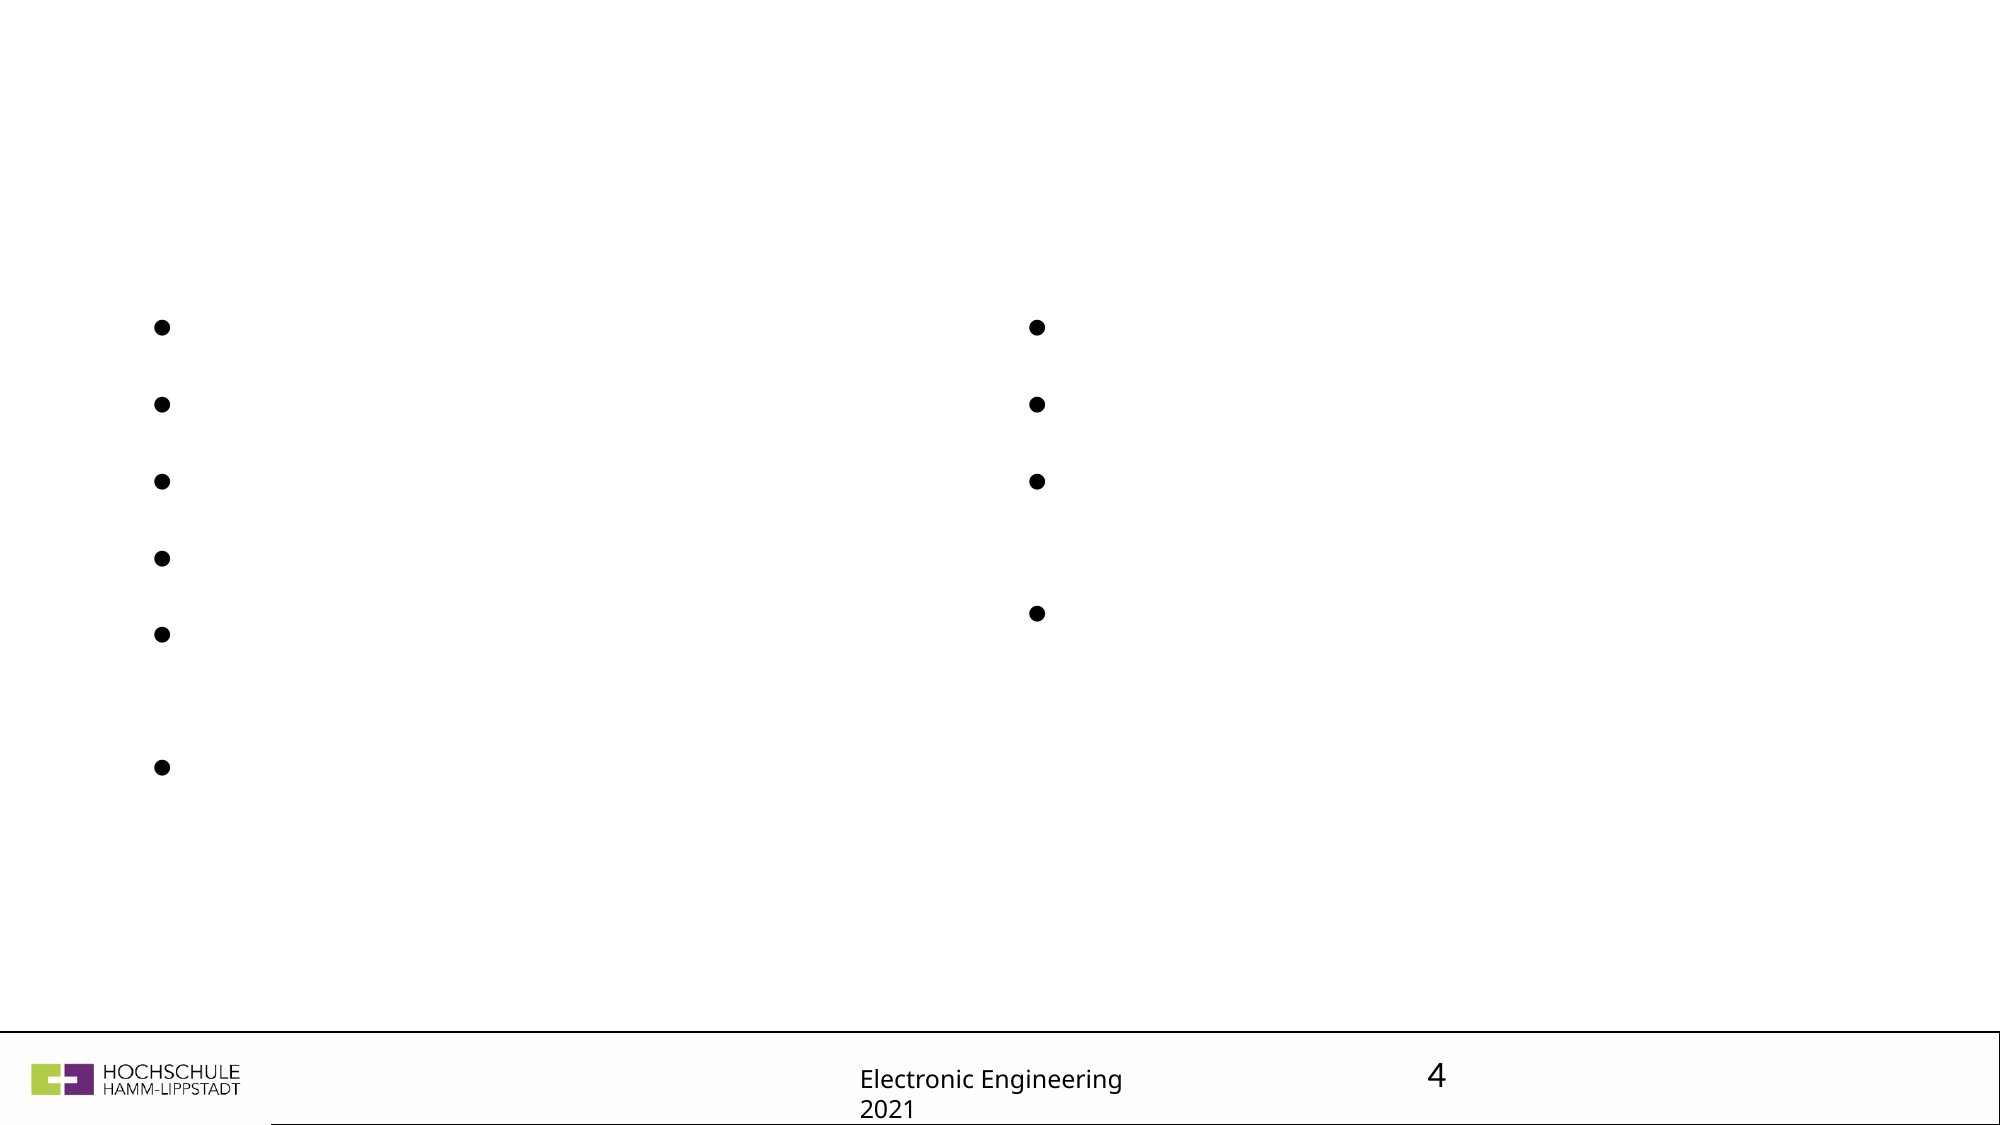

# The Main Components:
Executive summary
Purpose and Scope
Goals
Target Market Overview
Product/software Overview and Uses
Requirements (technical, environmental, functional, support requirements, etc.)
Constraints
Workflow
Evaluation Plan and Performance Metrics
Future Work
Electronic Engineering 2021